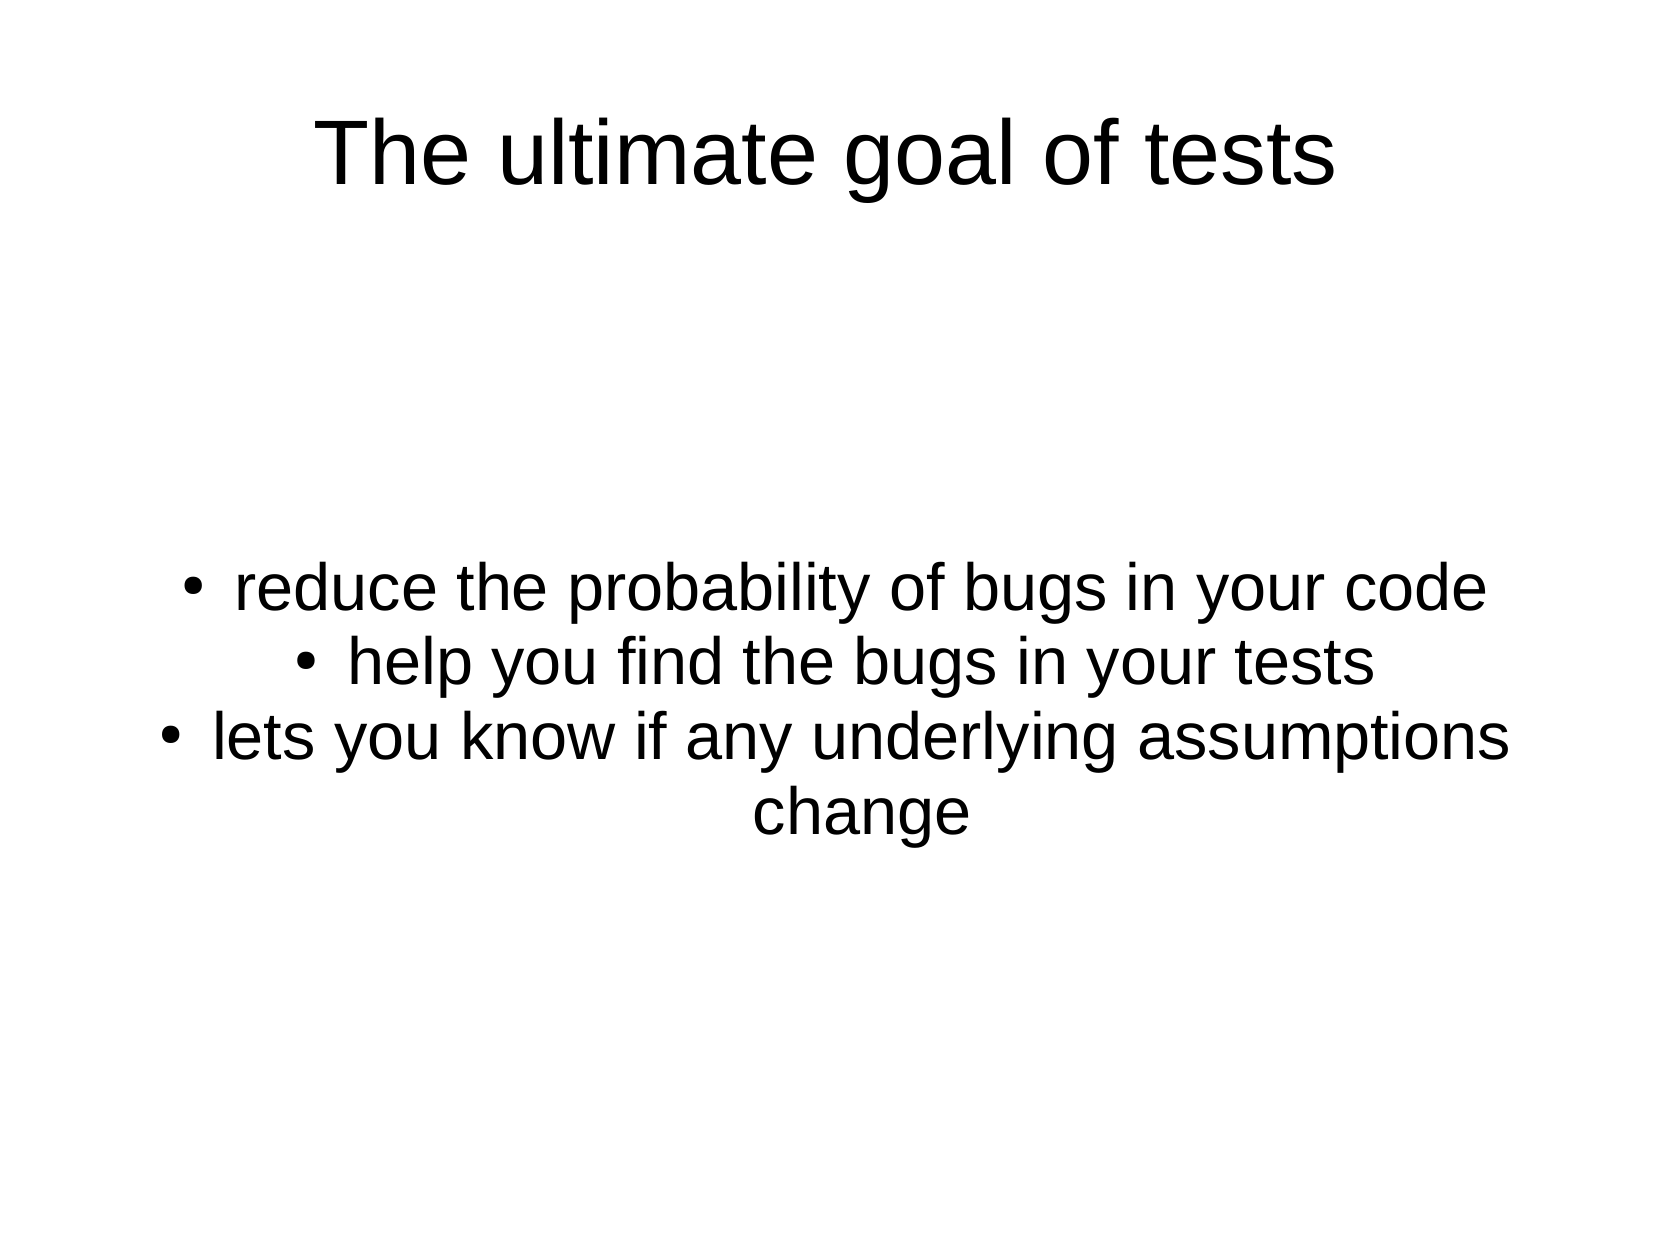

# The ultimate goal of tests
reduce the probability of bugs in your code
help you find the bugs in your tests
lets you know if any underlying assumptions change